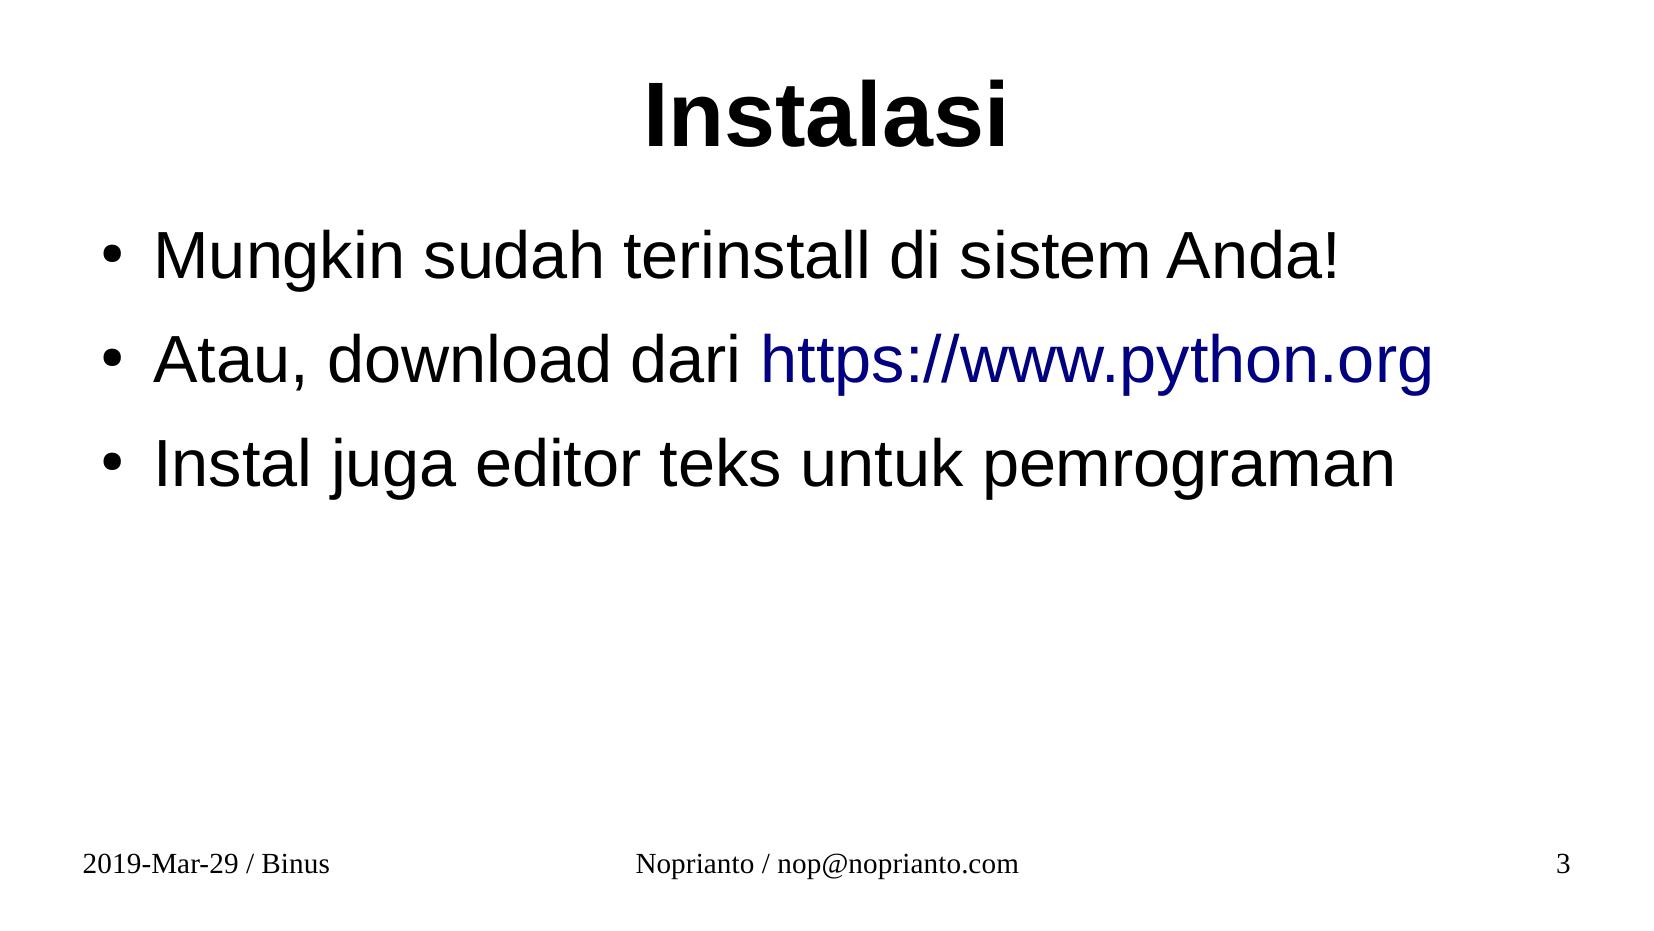

# Instalasi
Mungkin sudah terinstall di sistem Anda!
Atau, download dari https://www.python.org
Instal juga editor teks untuk pemrograman
2019-Mar-29 / Binus
Noprianto / nop@noprianto.com
3